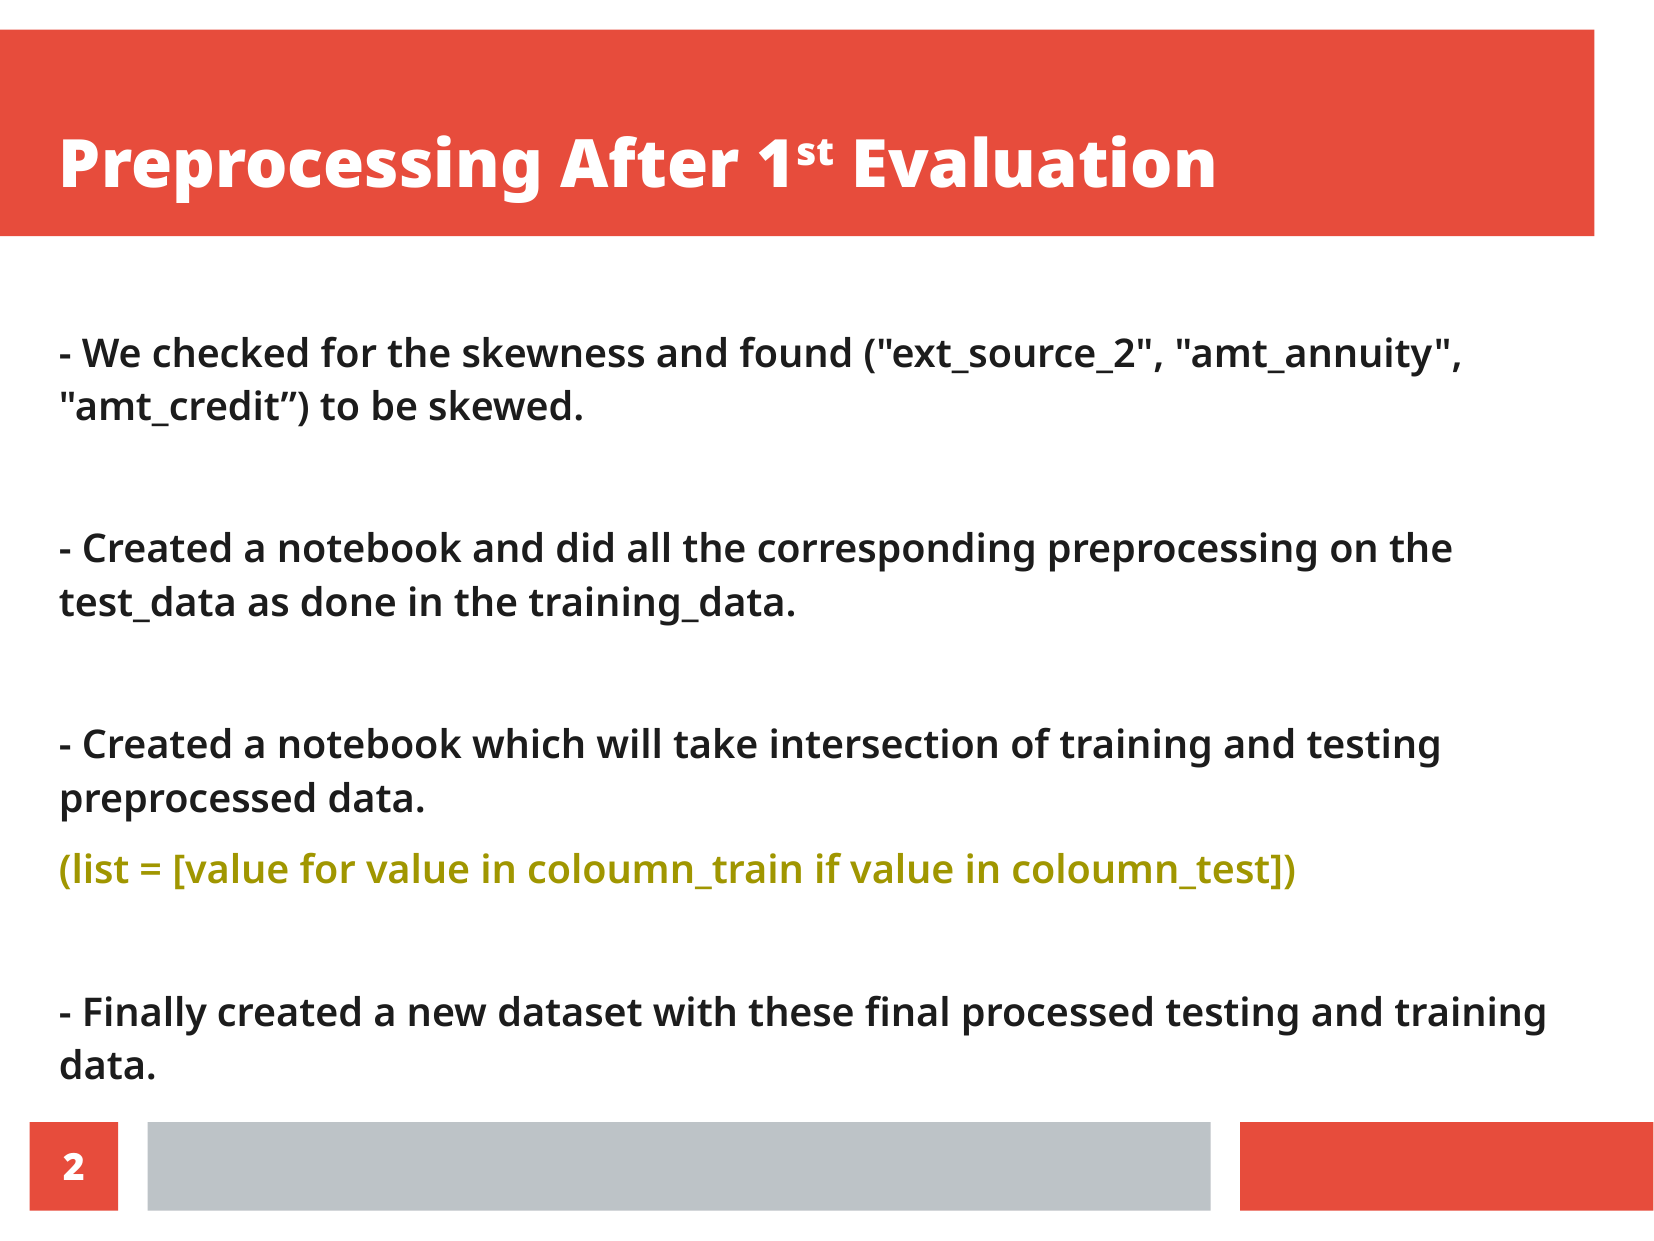

# Preprocessing After 1st Evaluation
- We checked for the skewness and found ("ext_source_2", "amt_annuity", "amt_credit”) to be skewed.
- Created a notebook and did all the corresponding preprocessing on the test_data as done in the training_data.
- Created a notebook which will take intersection of training and testing preprocessed data.
(list = [value for value in coloumn_train if value in coloumn_test])
- Finally created a new dataset with these final processed testing and training data.
2